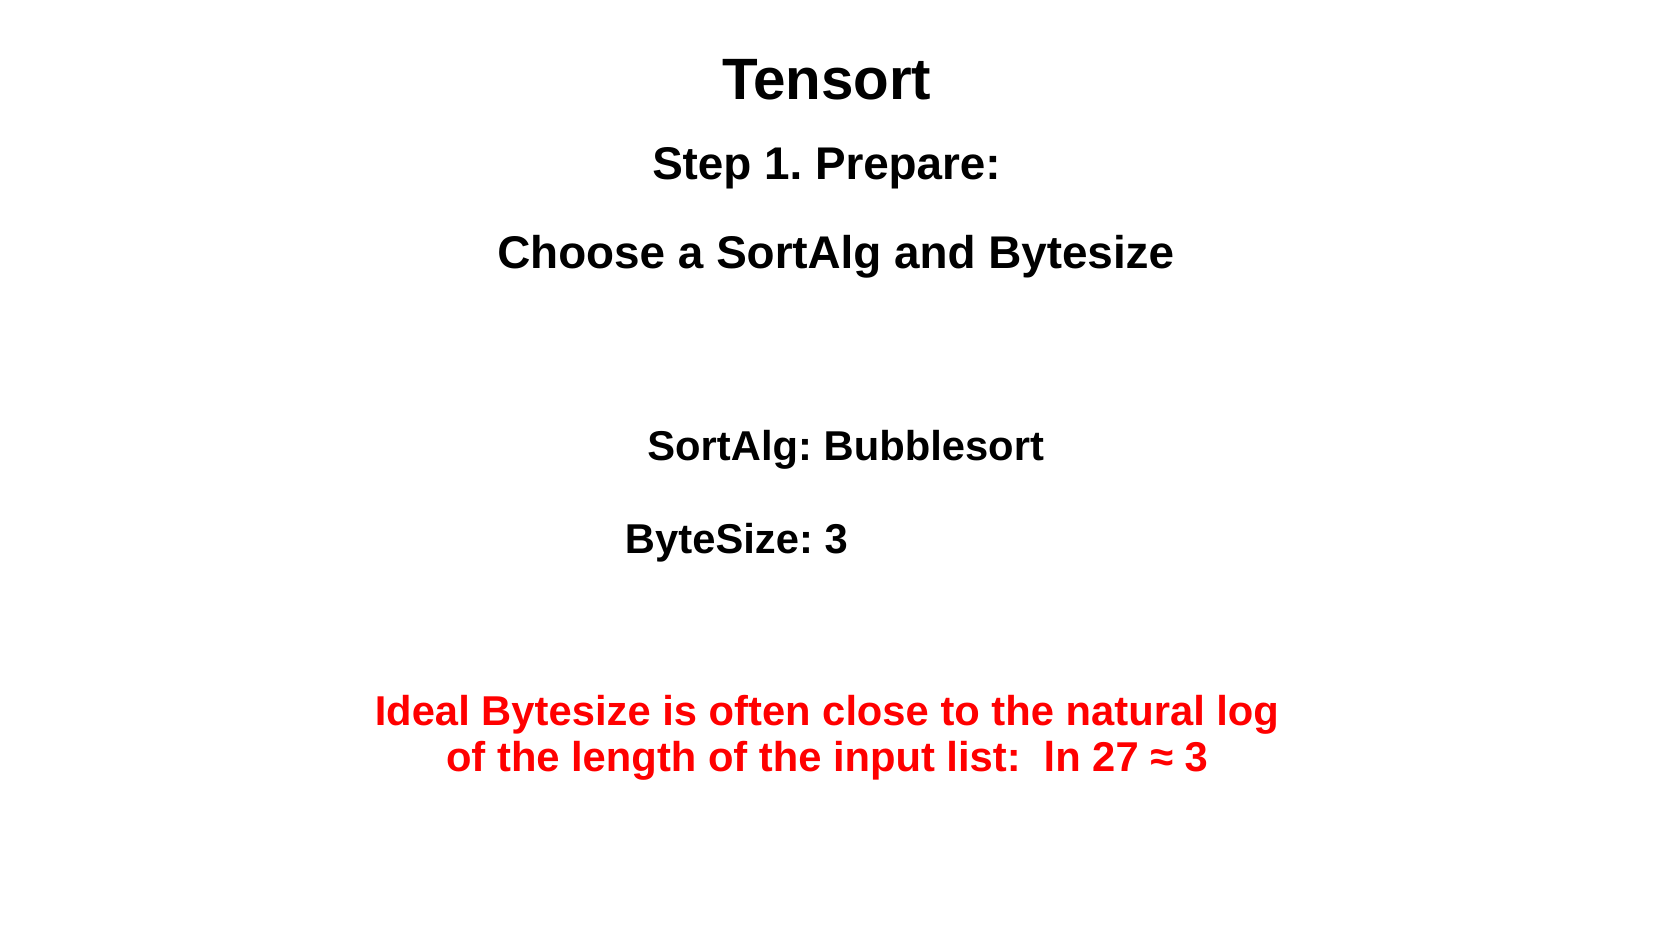

# Tensort
Step 1. Prepare:
 Choose a SortAlg and Bytesize
SortAlg: Bubblesort
 ByteSize: 3
Ideal Bytesize is often close to the natural log of the length of the input list: ln 27 ≈ 3